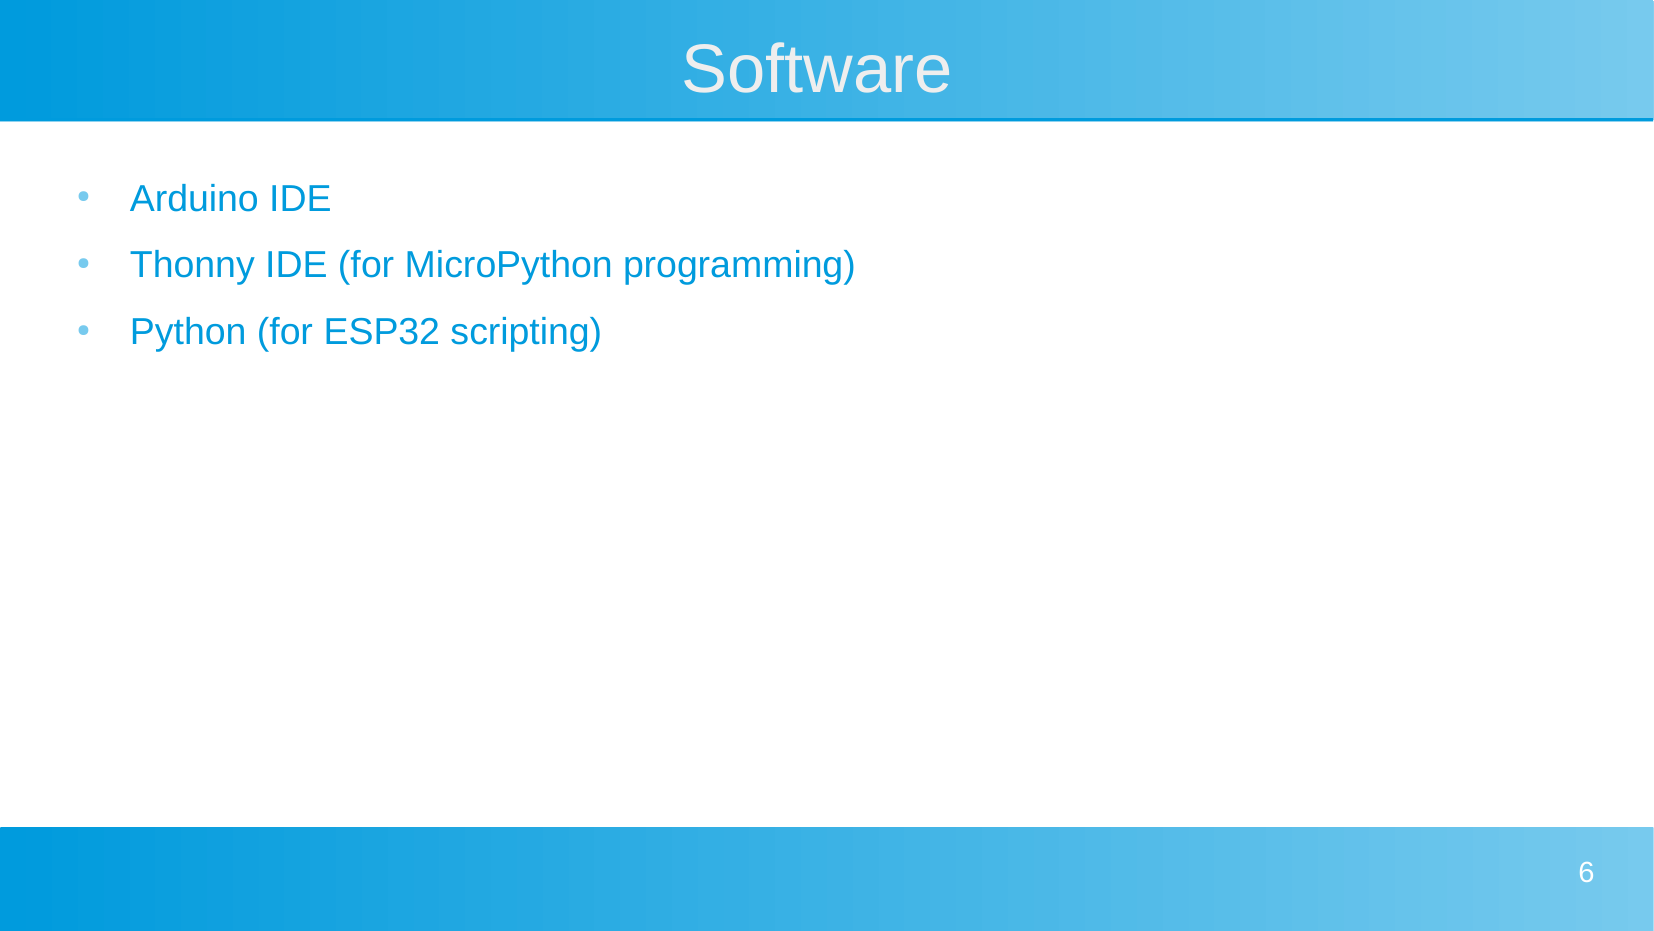

# Software
Arduino IDE
Thonny IDE (for MicroPython programming)
Python (for ESP32 scripting)
6